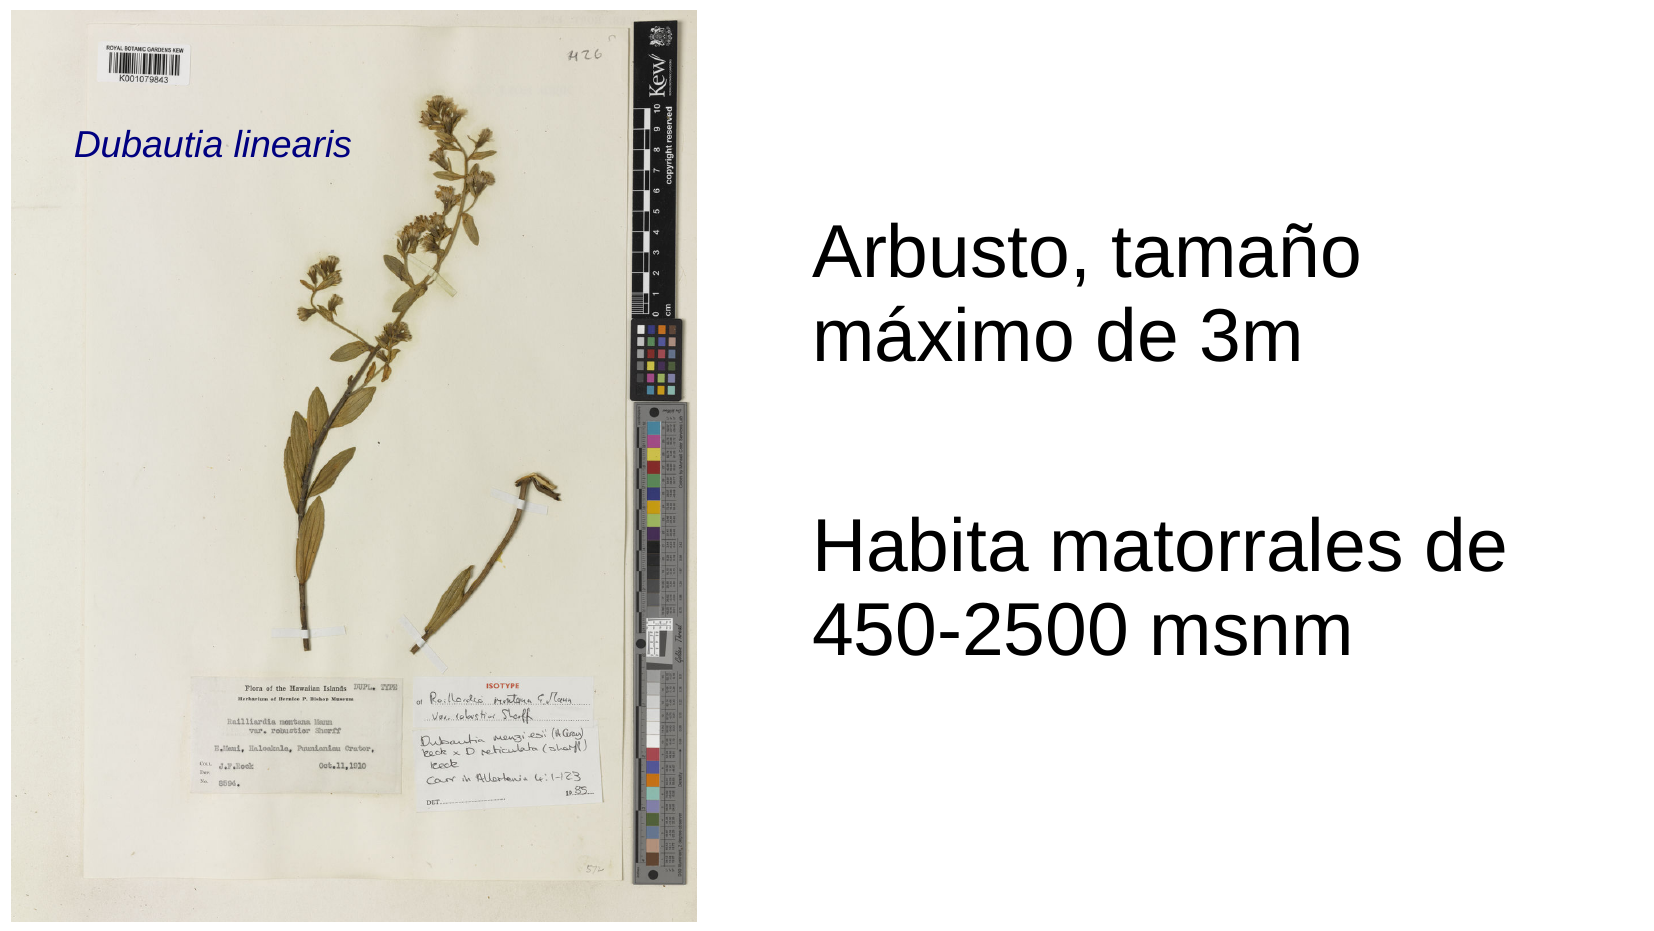

Dubautia linearis
Arbusto, tamaño máximo de 3m
Habita matorrales de 450-2500 msnm